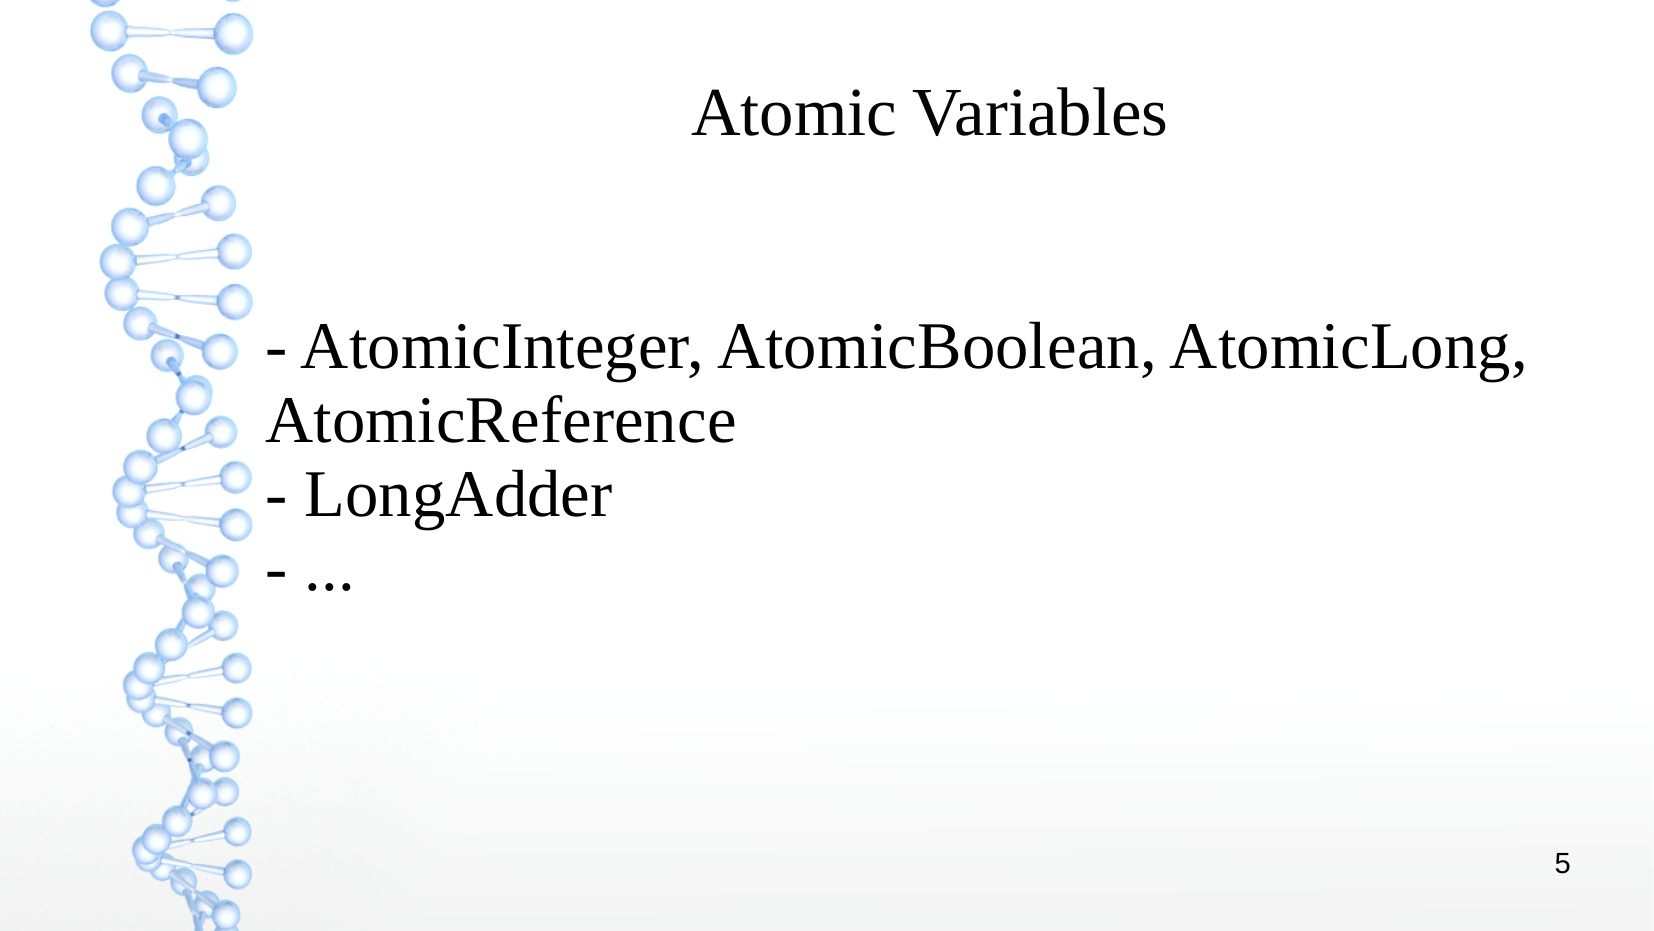

# Atomic Variables
- AtomicInteger, AtomicBoolean, AtomicLong, AtomicReference
- LongAdder
- ...
5